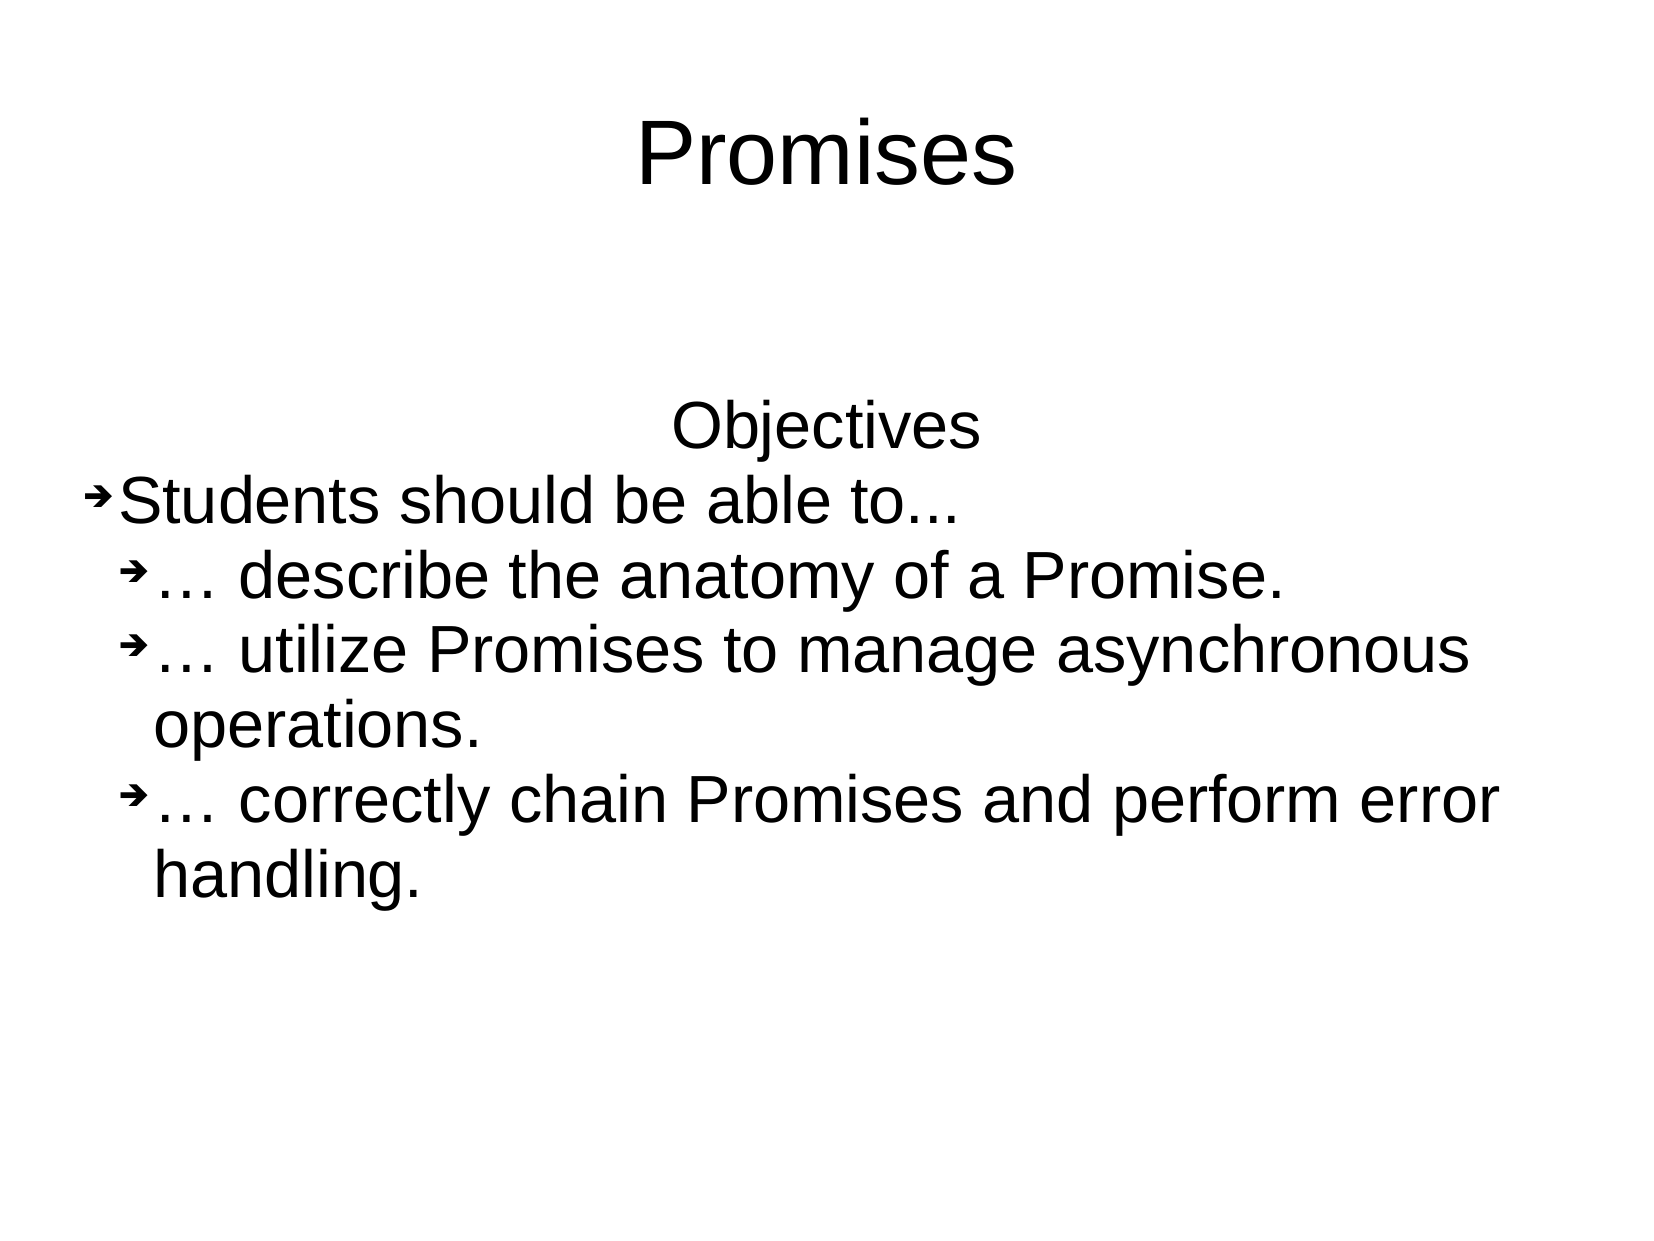

# Promises
Objectives
Students should be able to...
… describe the anatomy of a Promise.
… utilize Promises to manage asynchronous operations.
… correctly chain Promises and perform error handling.